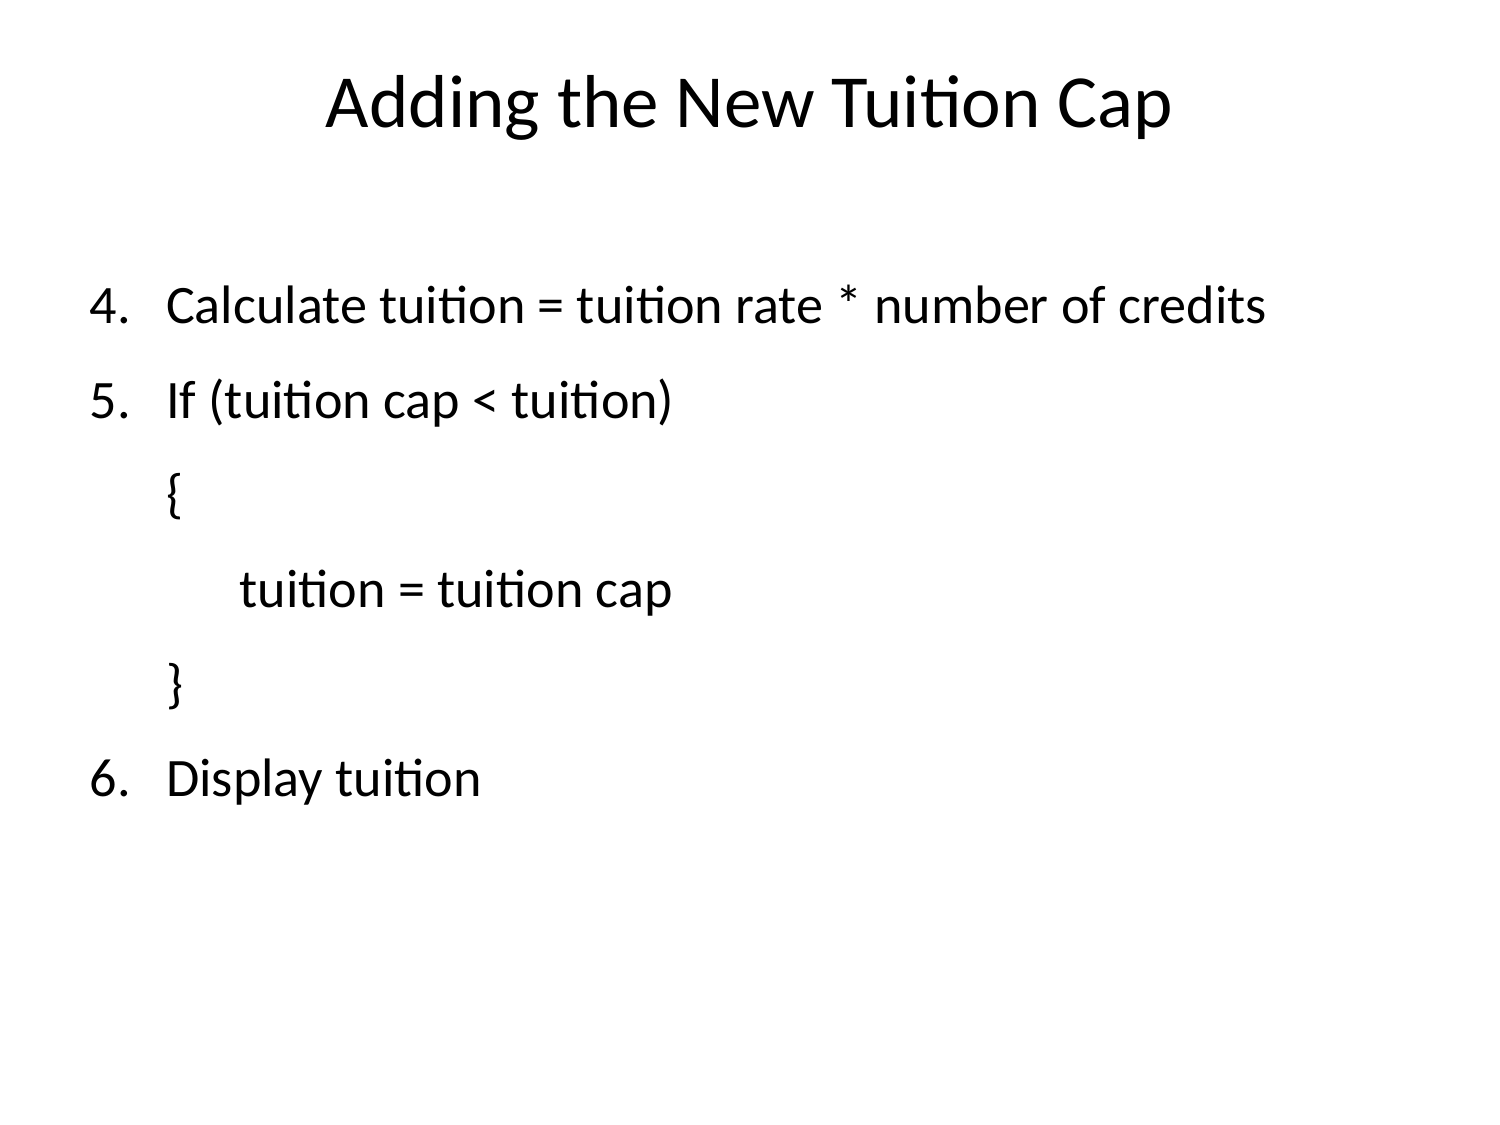

# Adding the New Tuition Cap
4.	Calculate tuition = tuition rate * number of credits
5.	If (tuition cap < tuition)
 	{
		tuition = tuition cap
 	}
6.	Display tuition